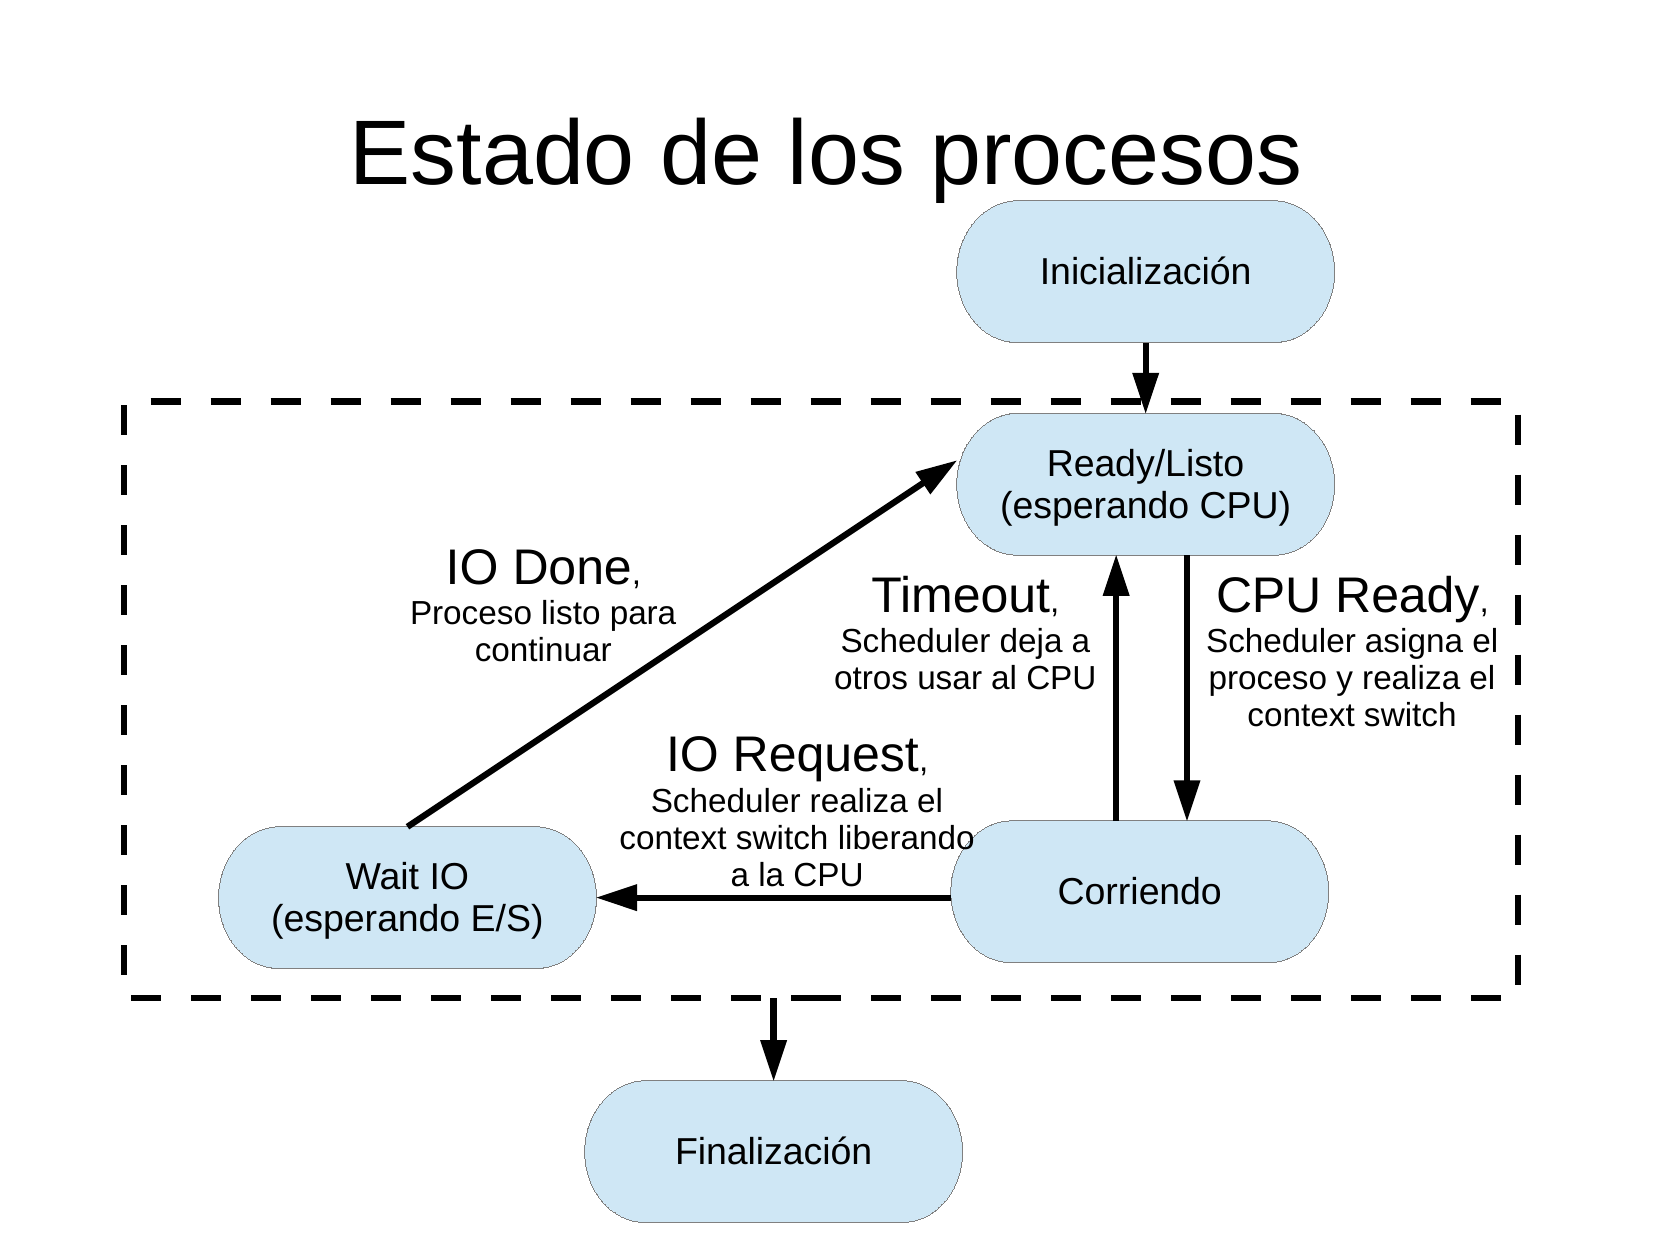

# Estado de los procesos
Inicialización
Ready/Listo
(esperando CPU)
IO Done, Proceso listo para continuar
CPU Ready, Scheduler asigna el proceso y realiza el context switch
Timeout, Scheduler deja a otros usar al CPU
IO Request, Scheduler realiza el context switch liberando a la CPU
Corriendo
Wait IO
(esperando E/S)
Finalización